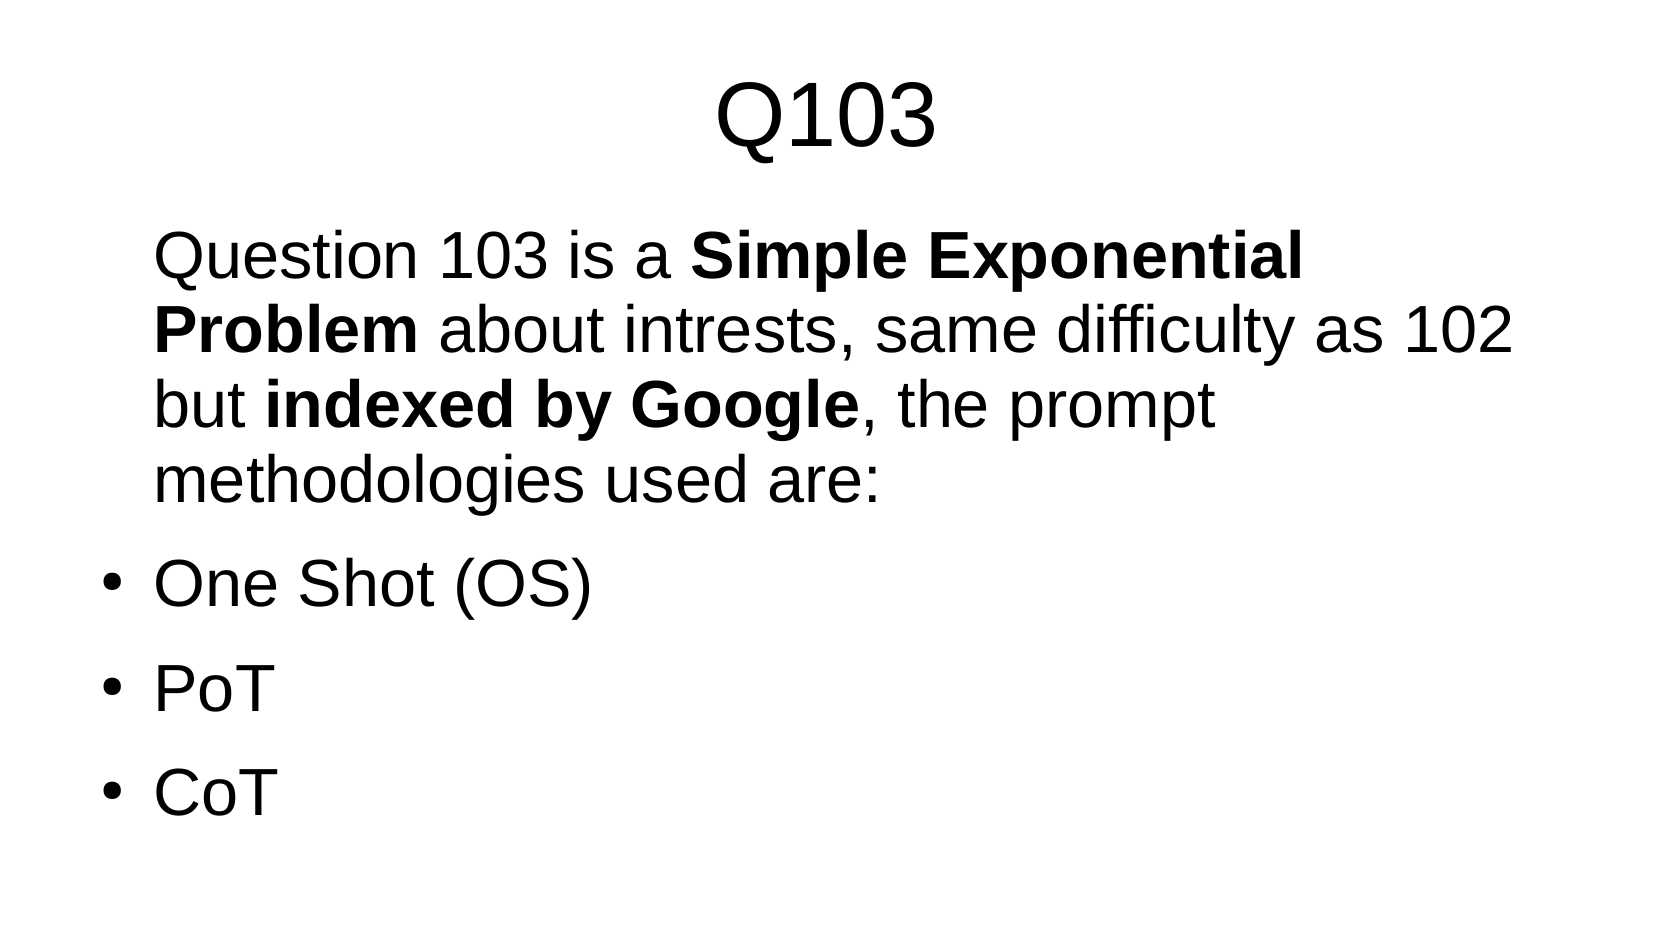

# Q103
Question 103 is a Simple Exponential Problem about intrests, same difficulty as 102 but indexed by Google, the prompt methodologies used are:
One Shot (OS)
PoT
CoT